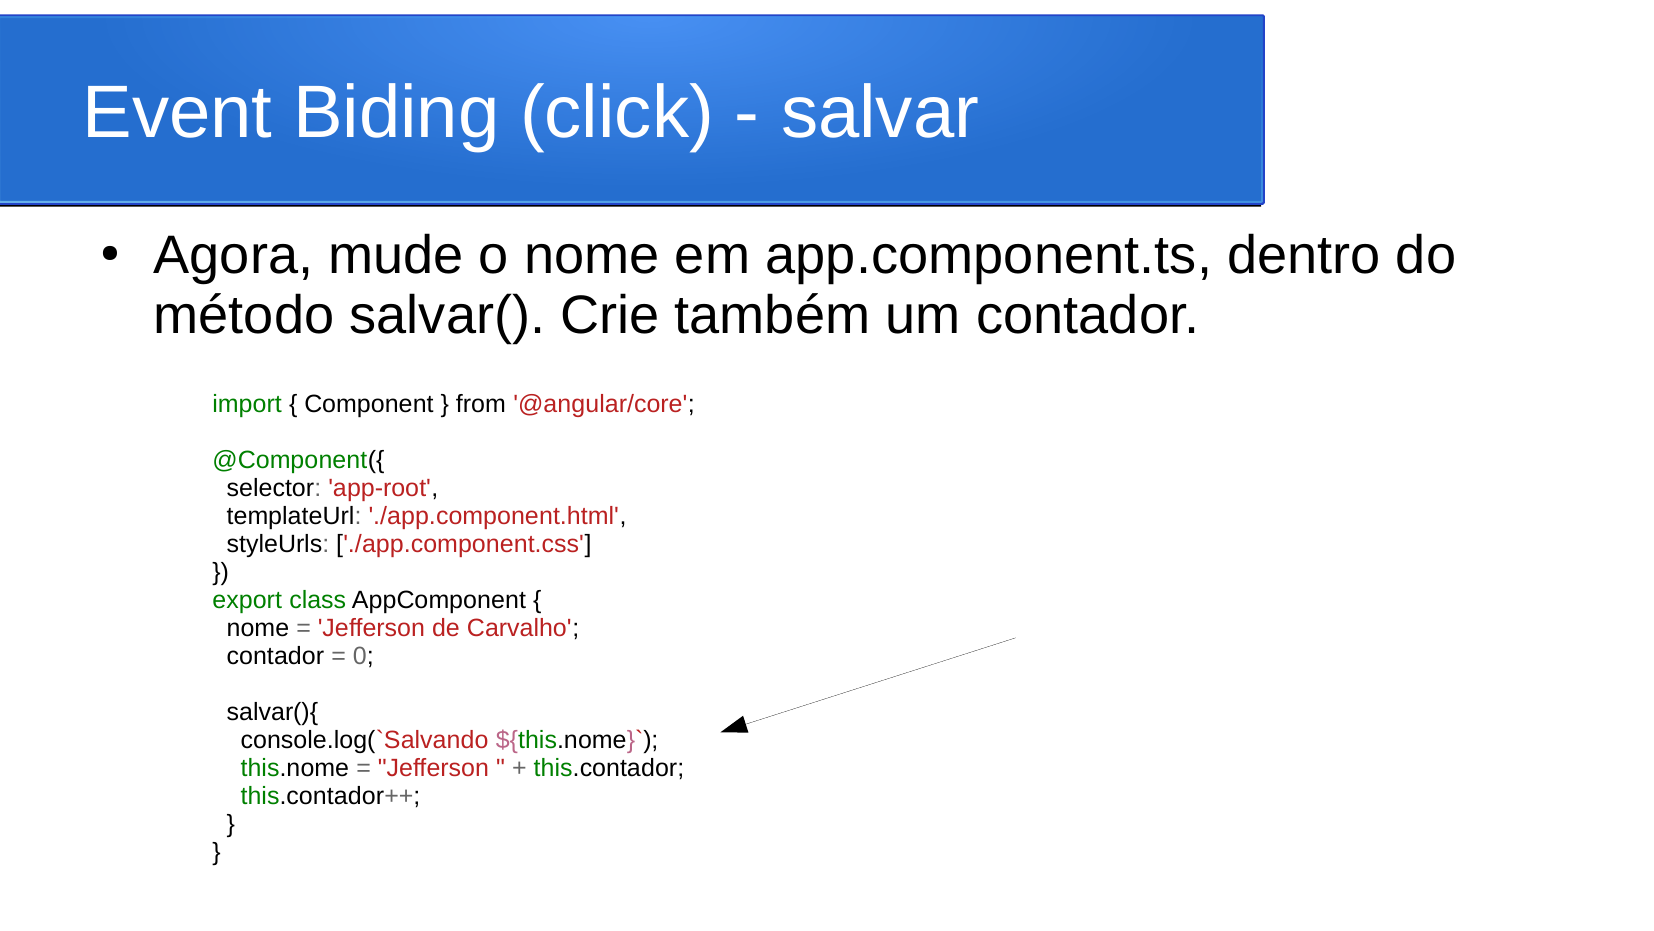

# Event Biding (click) - salvar
Agora, mude o nome em app.component.ts, dentro do método salvar(). Crie também um contador.
import { Component } from '@angular/core';
@Component({
 selector: 'app-root',
 templateUrl: './app.component.html',
 styleUrls: ['./app.component.css']
})
export class AppComponent {
 nome = 'Jefferson de Carvalho';
 contador = 0;
 salvar(){
 console.log(`Salvando ${this.nome}`);
 this.nome = "Jefferson " + this.contador;
 this.contador++;
 }
}